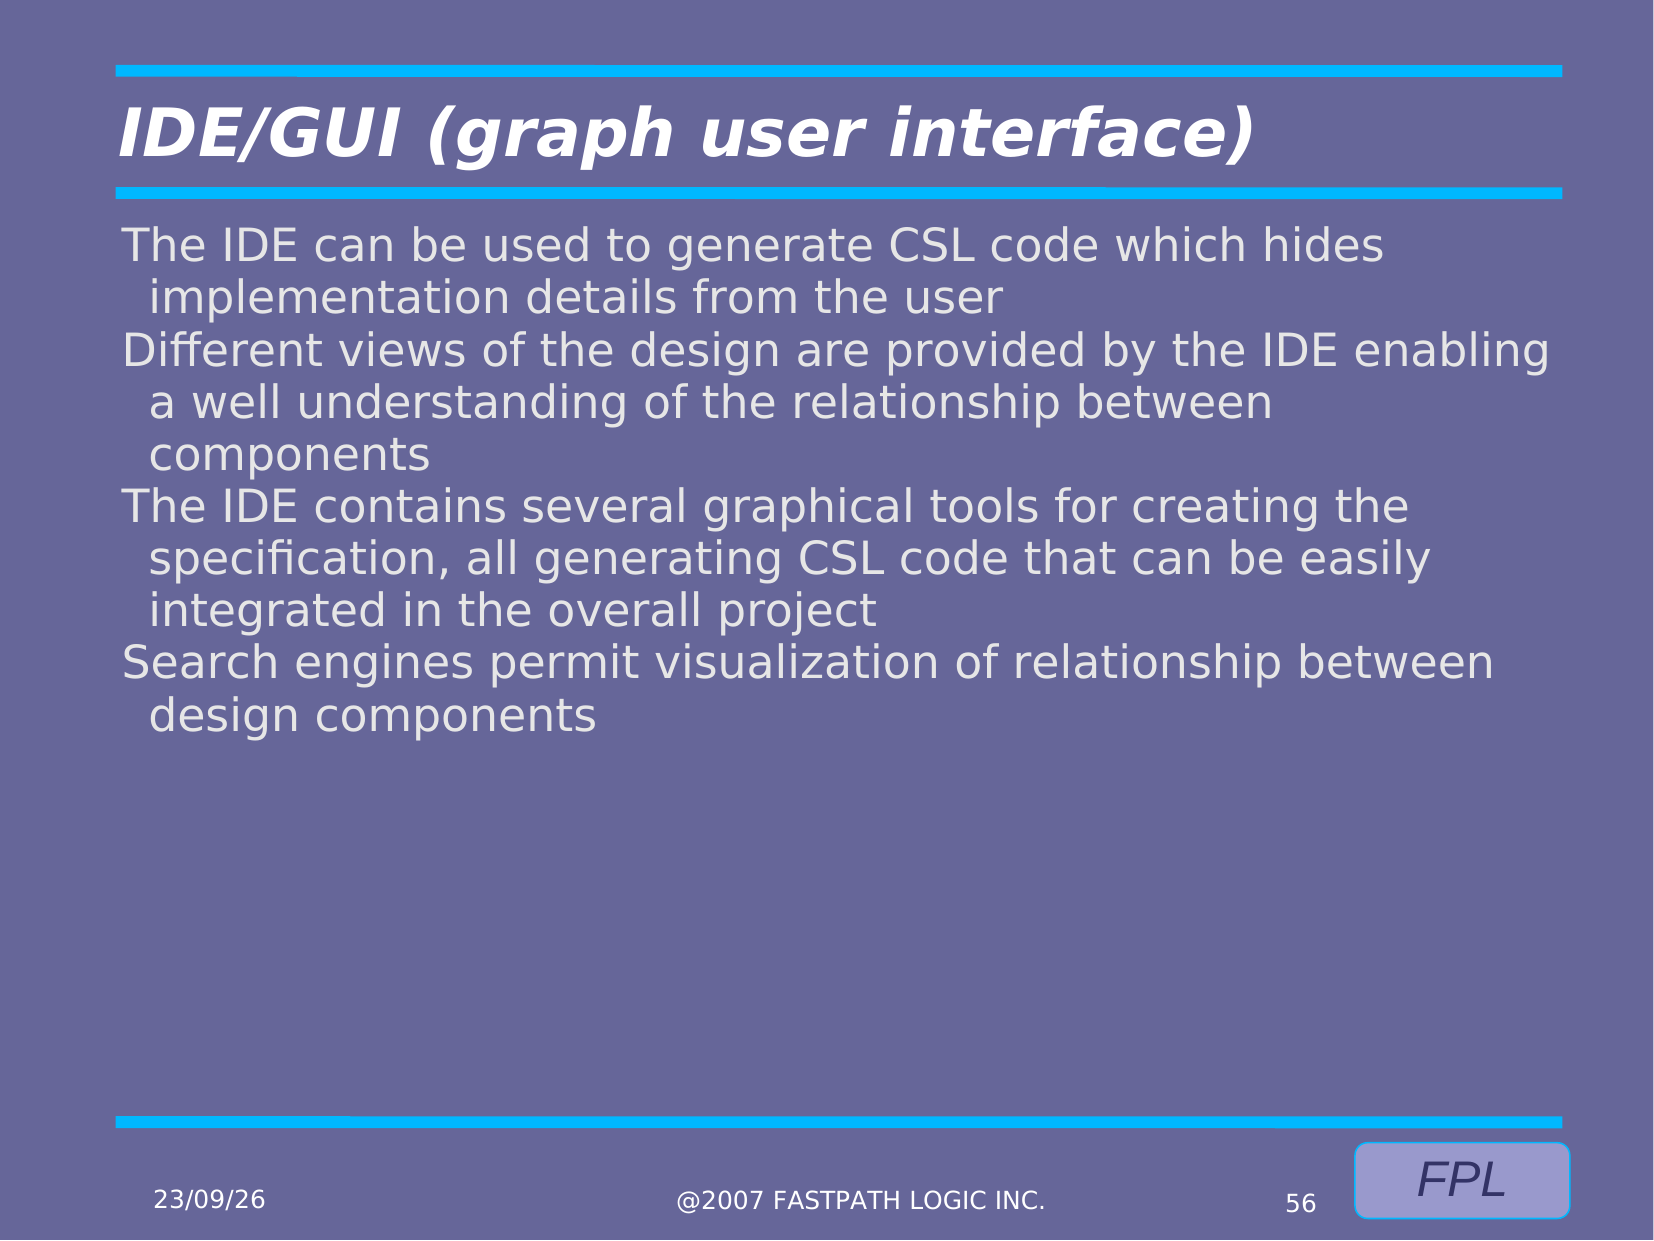

# IDE/GUI (graph user interface)‏
The IDE can be used to generate CSL code which hides implementation details from the user
Different views of the design are provided by the IDE enabling a well understanding of the relationship between components
The IDE contains several graphical tools for creating the specification, all generating CSL code that can be easily integrated in the overall project
Search engines permit visualization of relationship between design components
56